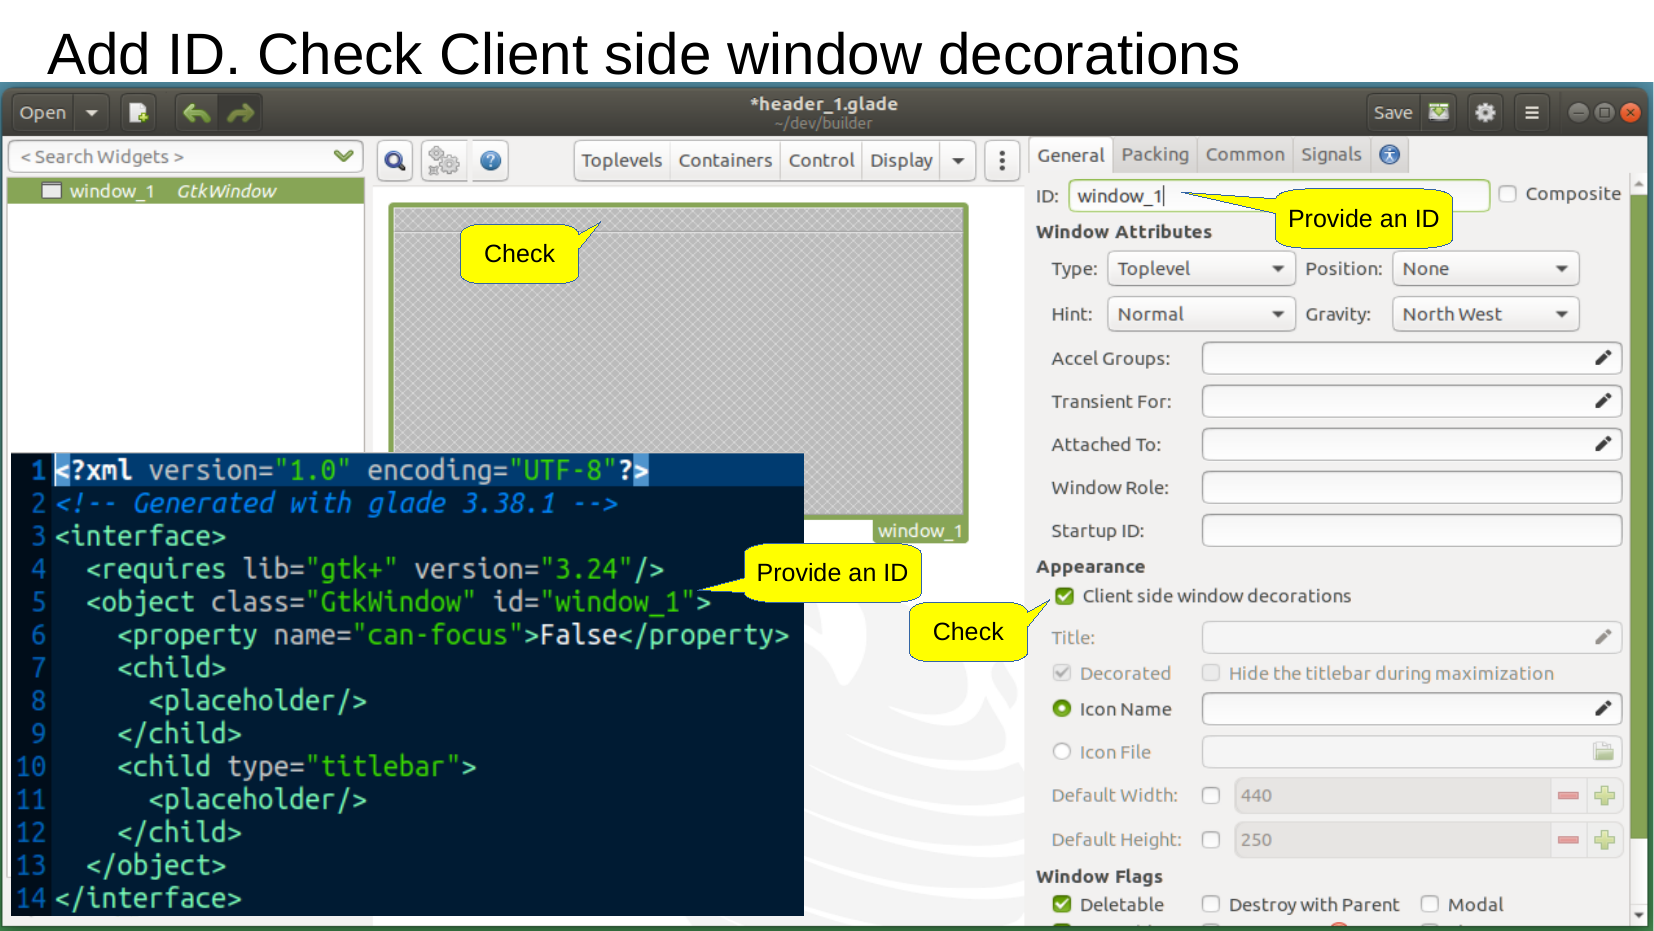

# Add ID. Check Client side window decorations
Provide an ID
Check
Provide an ID
Check